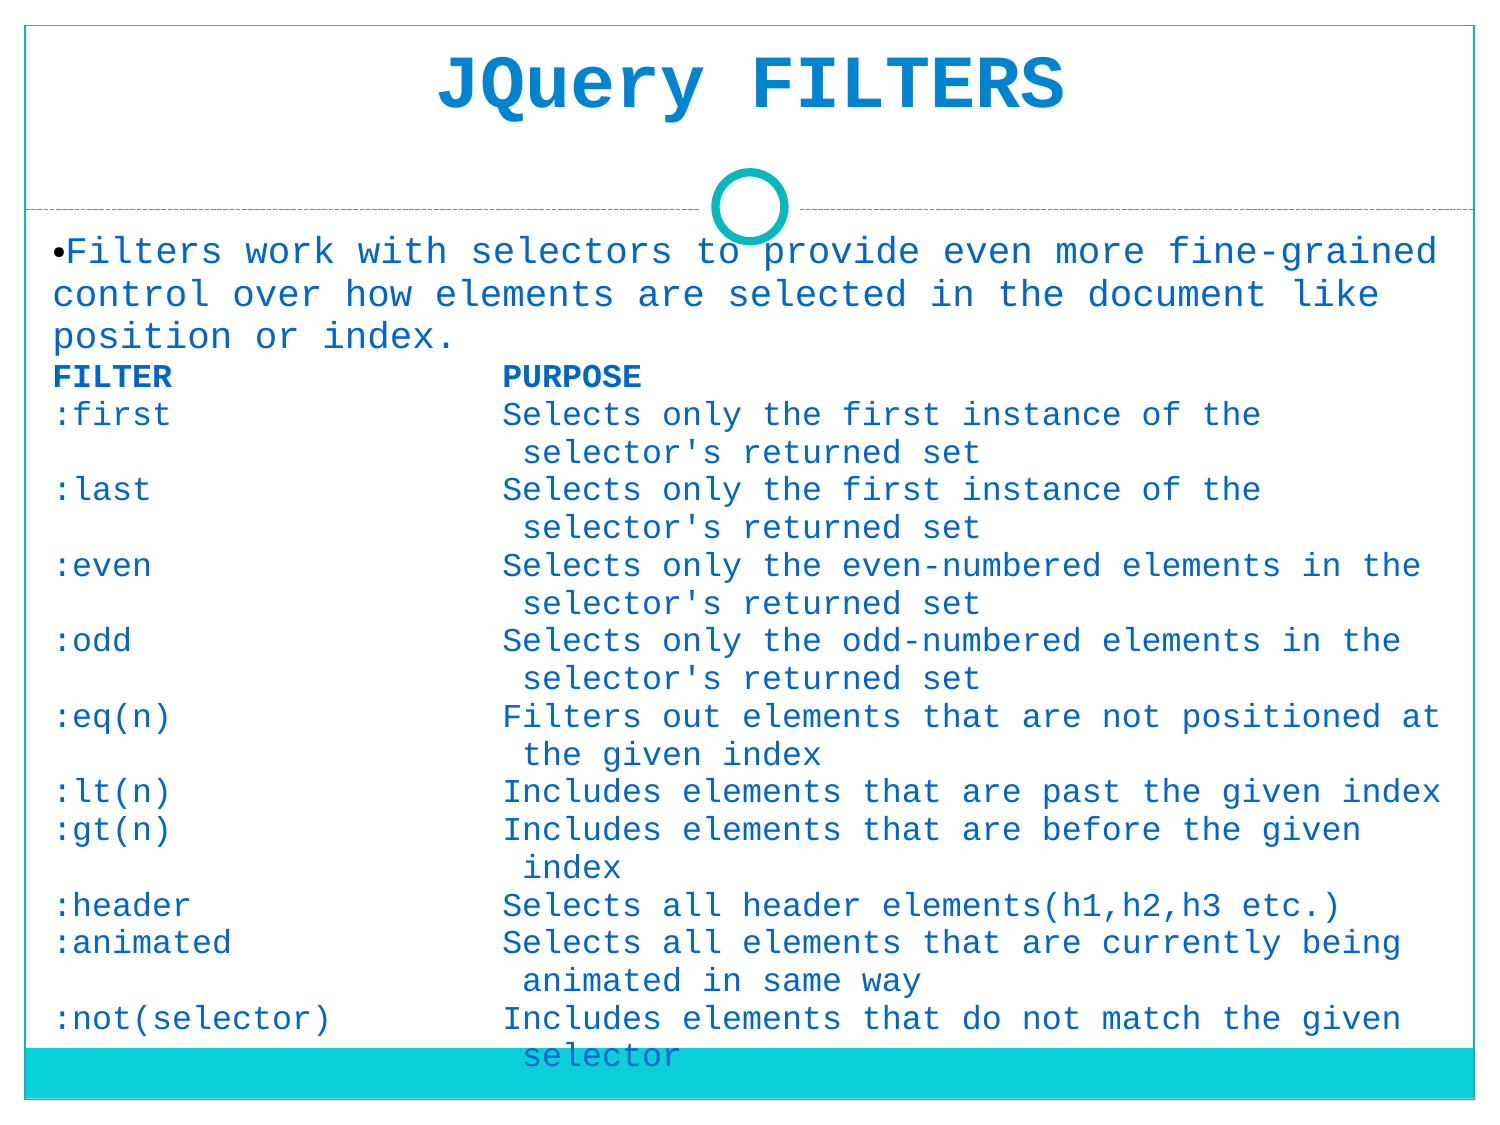

JQuery FILTERS
Filters work with selectors to provide even more fine-grained control over how elements are selected in the document like position or index.
FILTER					PURPOSE
:first					Selects only the first instance of the 								 selector's returned set
:last					Selects only the first instance of the 								 selector's returned set
:even					Selects only the even-numbered elements in the 						 selector's returned set
:odd					Selects only the odd-numbered elements in the 						 selector's returned set
:eq(n)					Filters out elements that are not positioned at 						 the given index
:lt(n)					Includes elements that are past the given index
:gt(n)					Includes elements that are before the given 							 index
:header					Selects all header elements(h1,h2,h3 etc.)
:animated				Selects all elements that are currently being 						 animated in same way
:not(selector)			Includes elements that do not match the given 						 selector